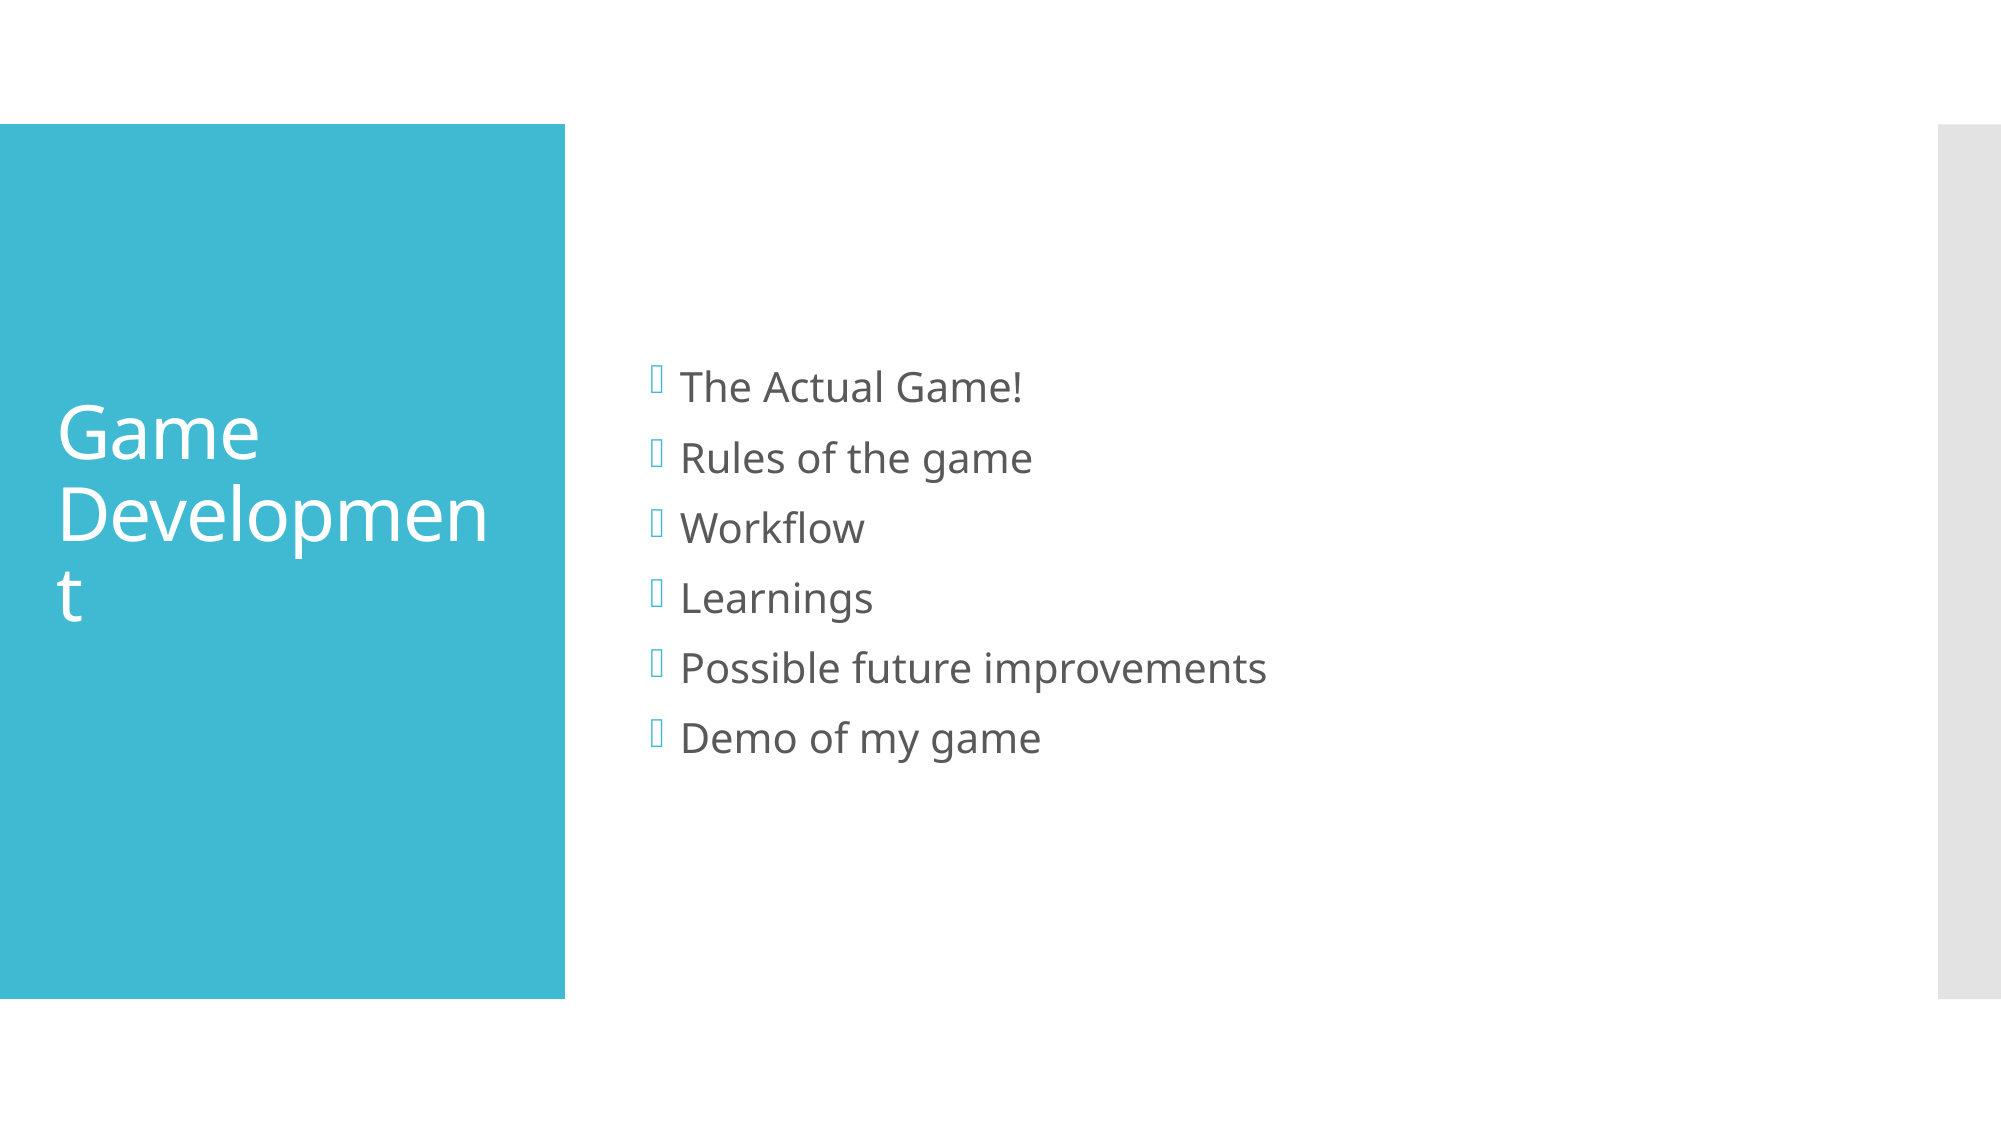

The Actual Game!
Rules of the game
Workflow
Learnings
Possible future improvements
Demo of my game
# Game Development